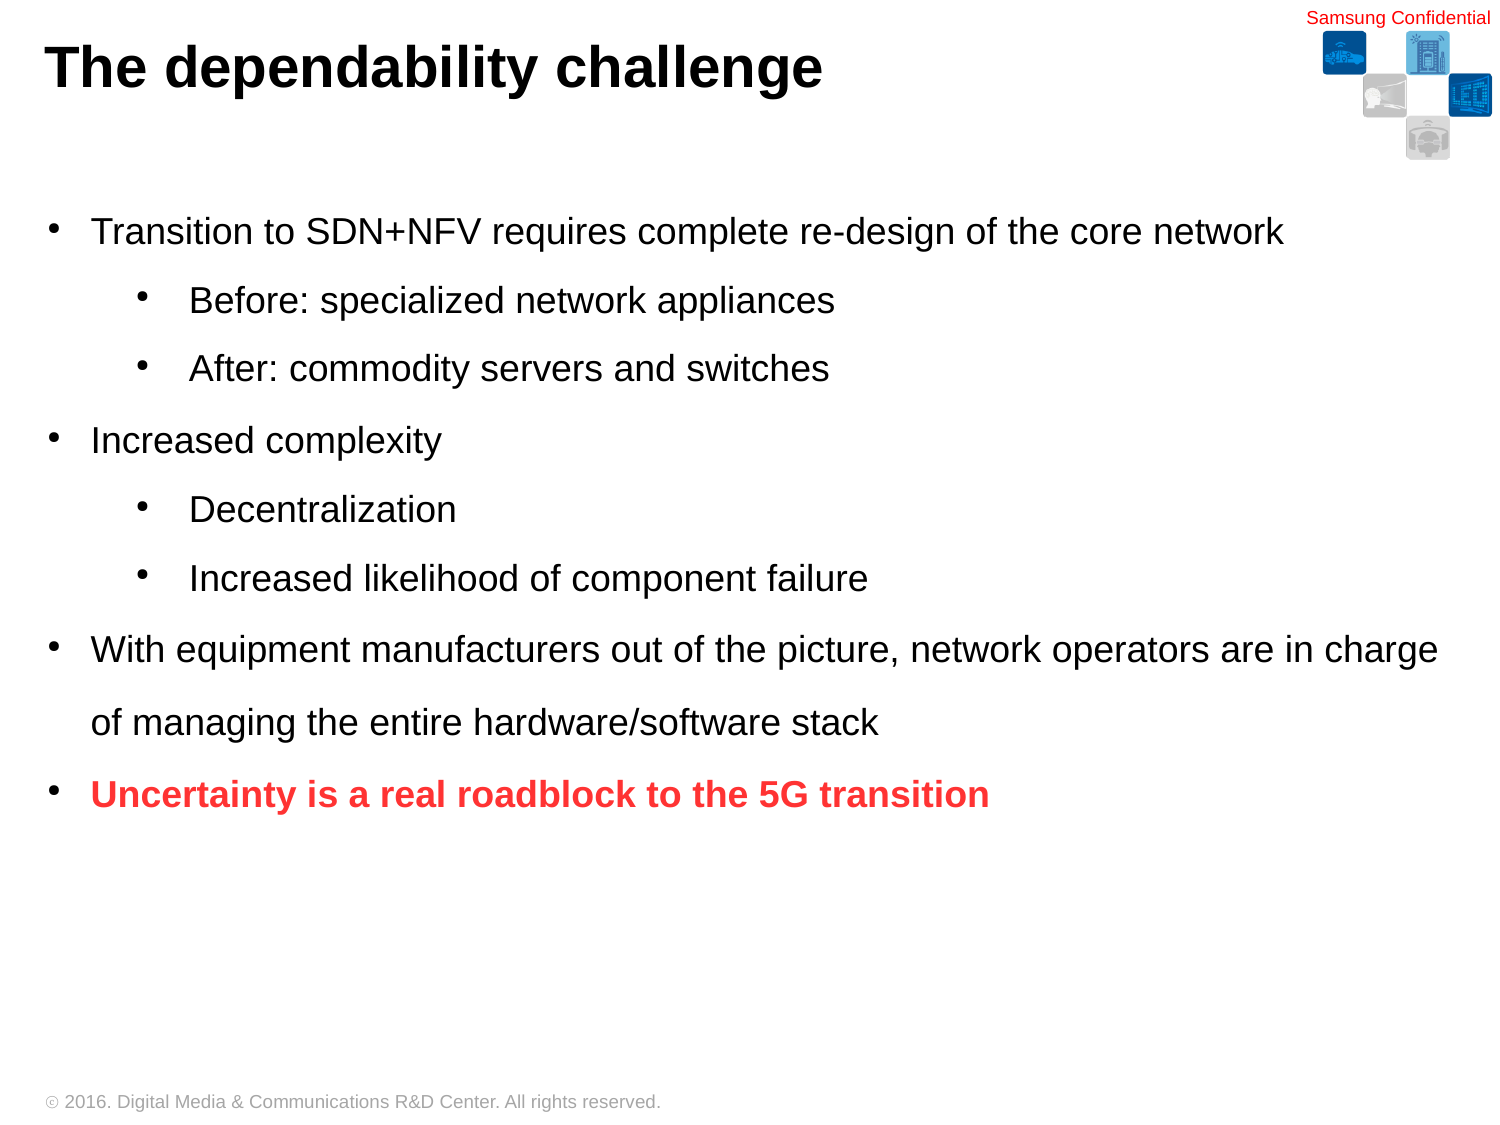

# The dependability challenge
Transition to SDN+NFV requires complete re-design of the core network
Before: specialized network appliances
After: commodity servers and switches
Increased complexity
Decentralization
Increased likelihood of component failure
With equipment manufacturers out of the picture, network operators are in charge of managing the entire hardware/software stack
Uncertainty is a real roadblock to the 5G transition